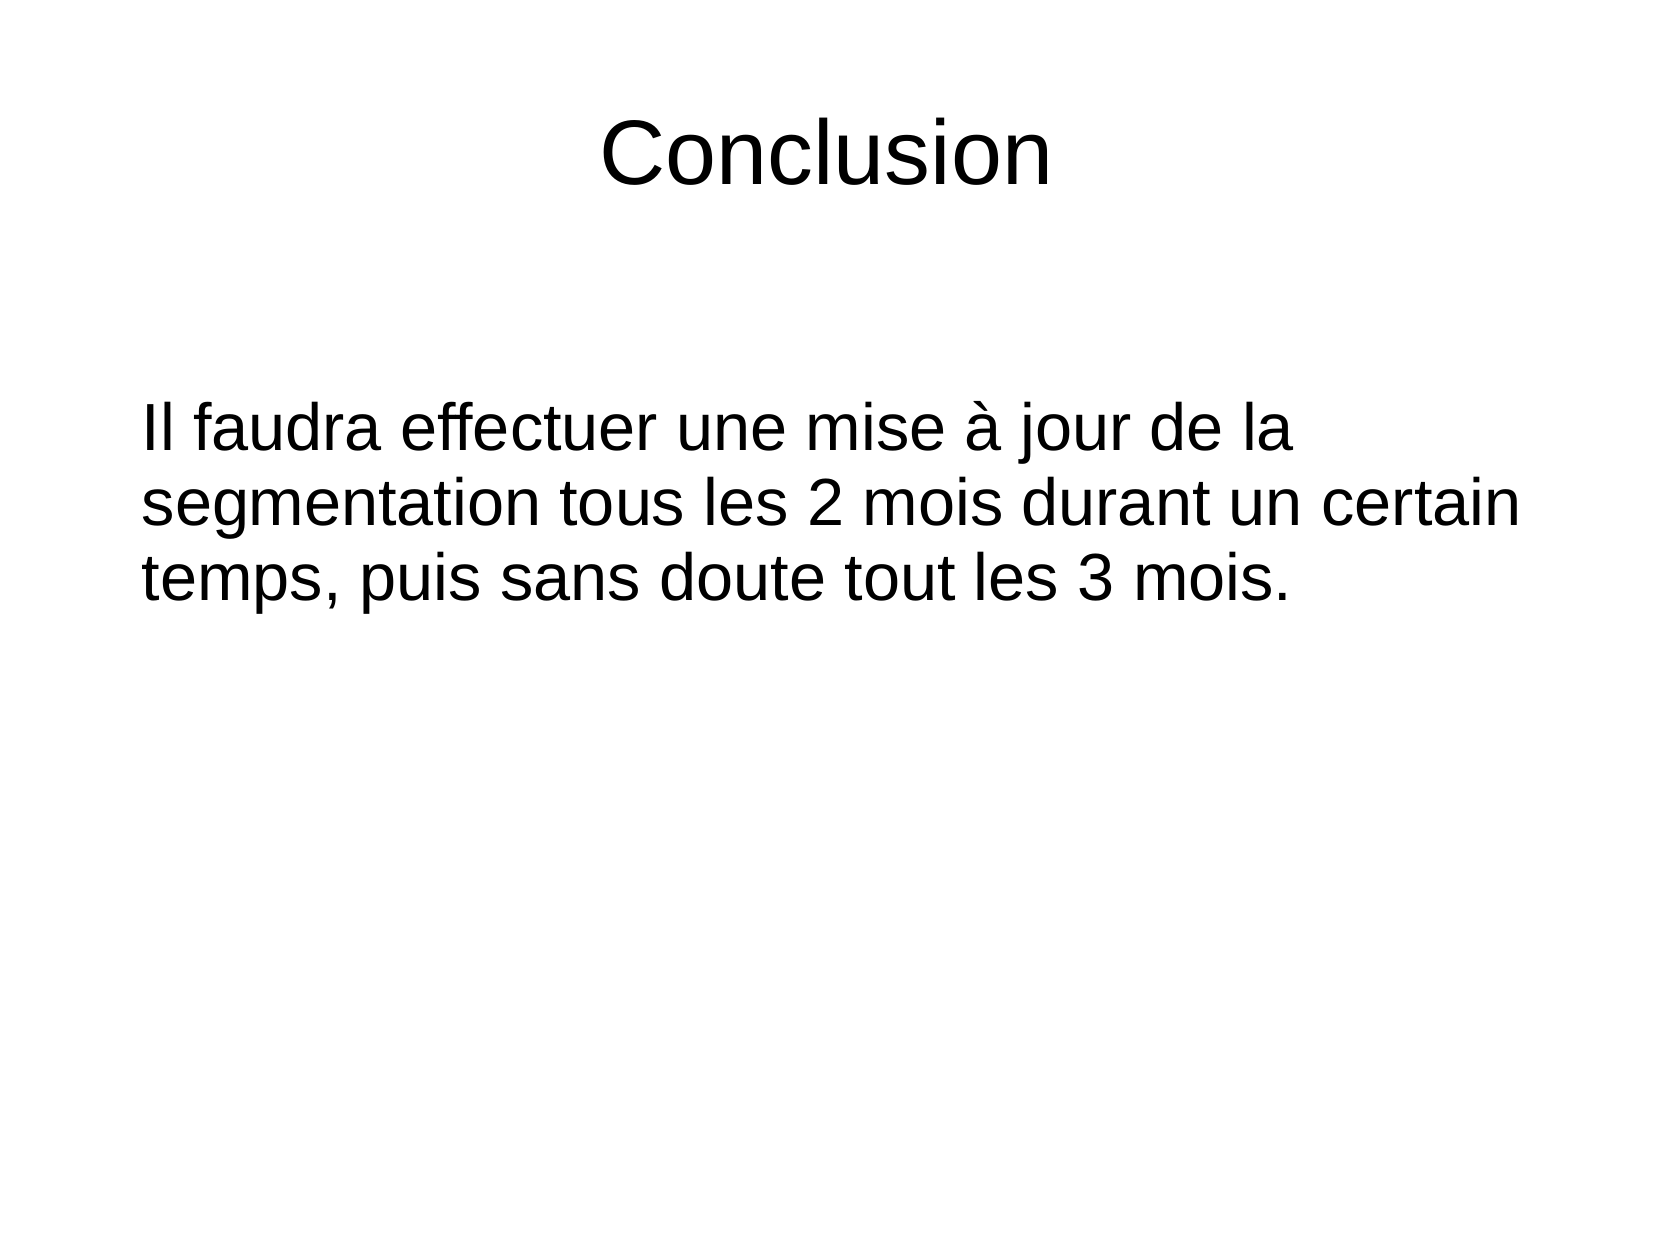

# Conclusion
Il faudra effectuer une mise à jour de la segmentation tous les 2 mois durant un certain temps, puis sans doute tout les 3 mois.